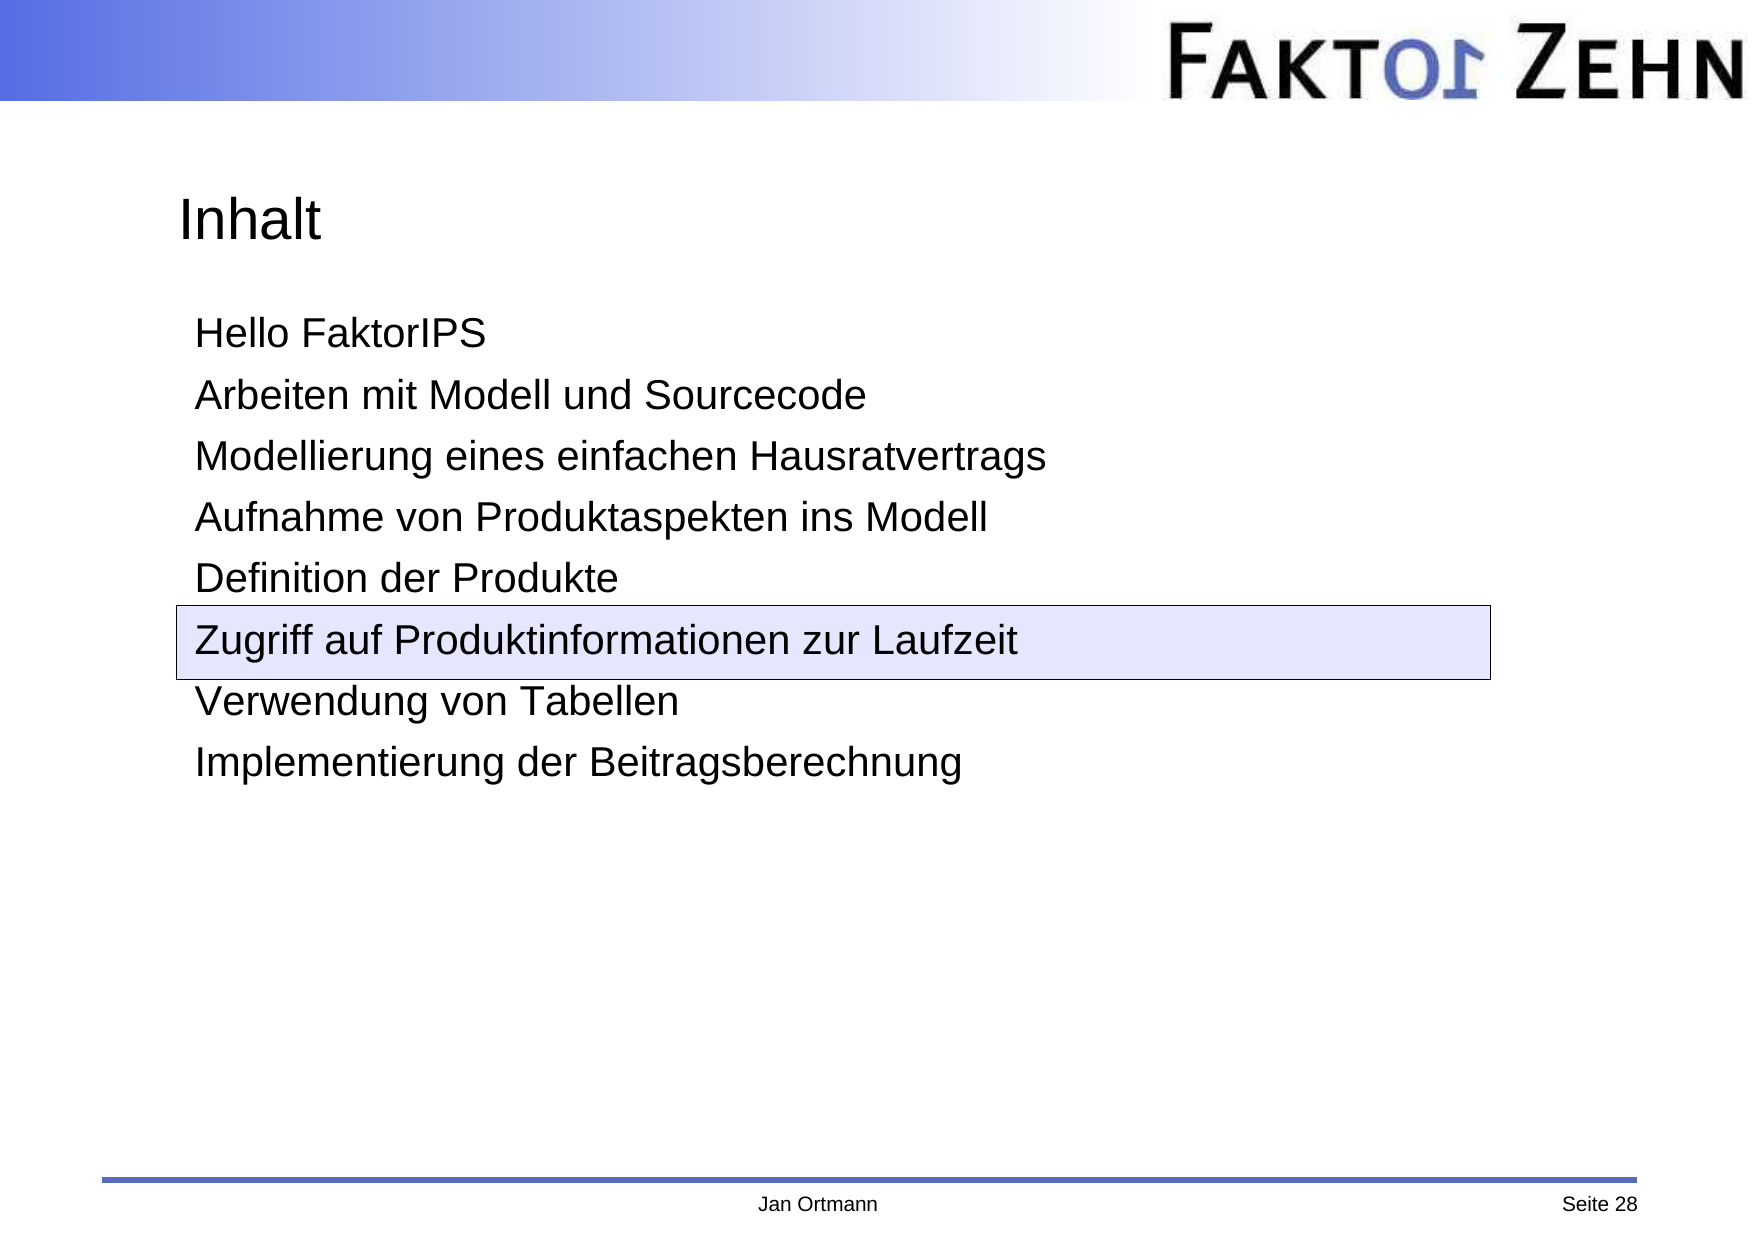

# Inhalt
Hello FaktorIPS
Arbeiten mit Modell und Sourcecode
Modellierung eines einfachen Hausratvertrags
Aufnahme von Produktaspekten ins Modell
Definition der Produkte
Zugriff auf Produktinformationen zur Laufzeit
Verwendung von Tabellen
Implementierung der Beitragsberechnung